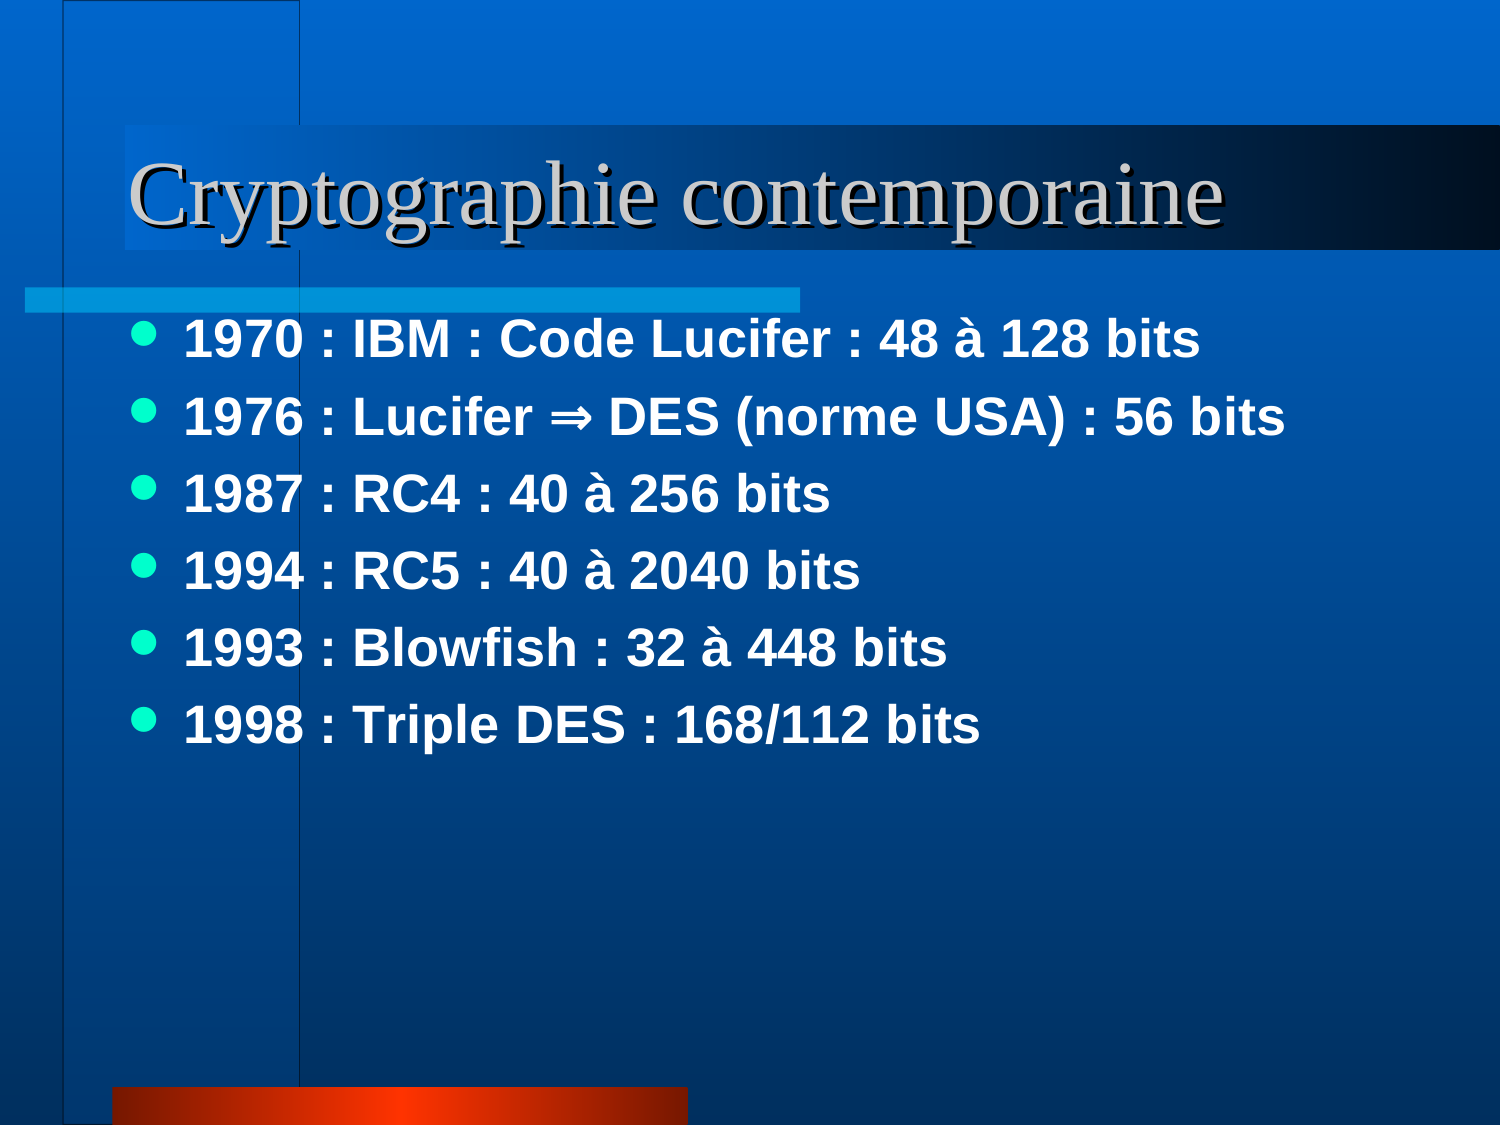

# Cryptographie contemporaine
1970 : IBM : Code Lucifer : 48 à 128 bits
1976 : Lucifer ⇒ DES (norme USA) : 56 bits
1987 : RC4 : 40 à 256 bits
1994 : RC5 : 40 à 2040 bits
1993 : Blowfish : 32 à 448 bits
1998 : Triple DES : 168/112 bits